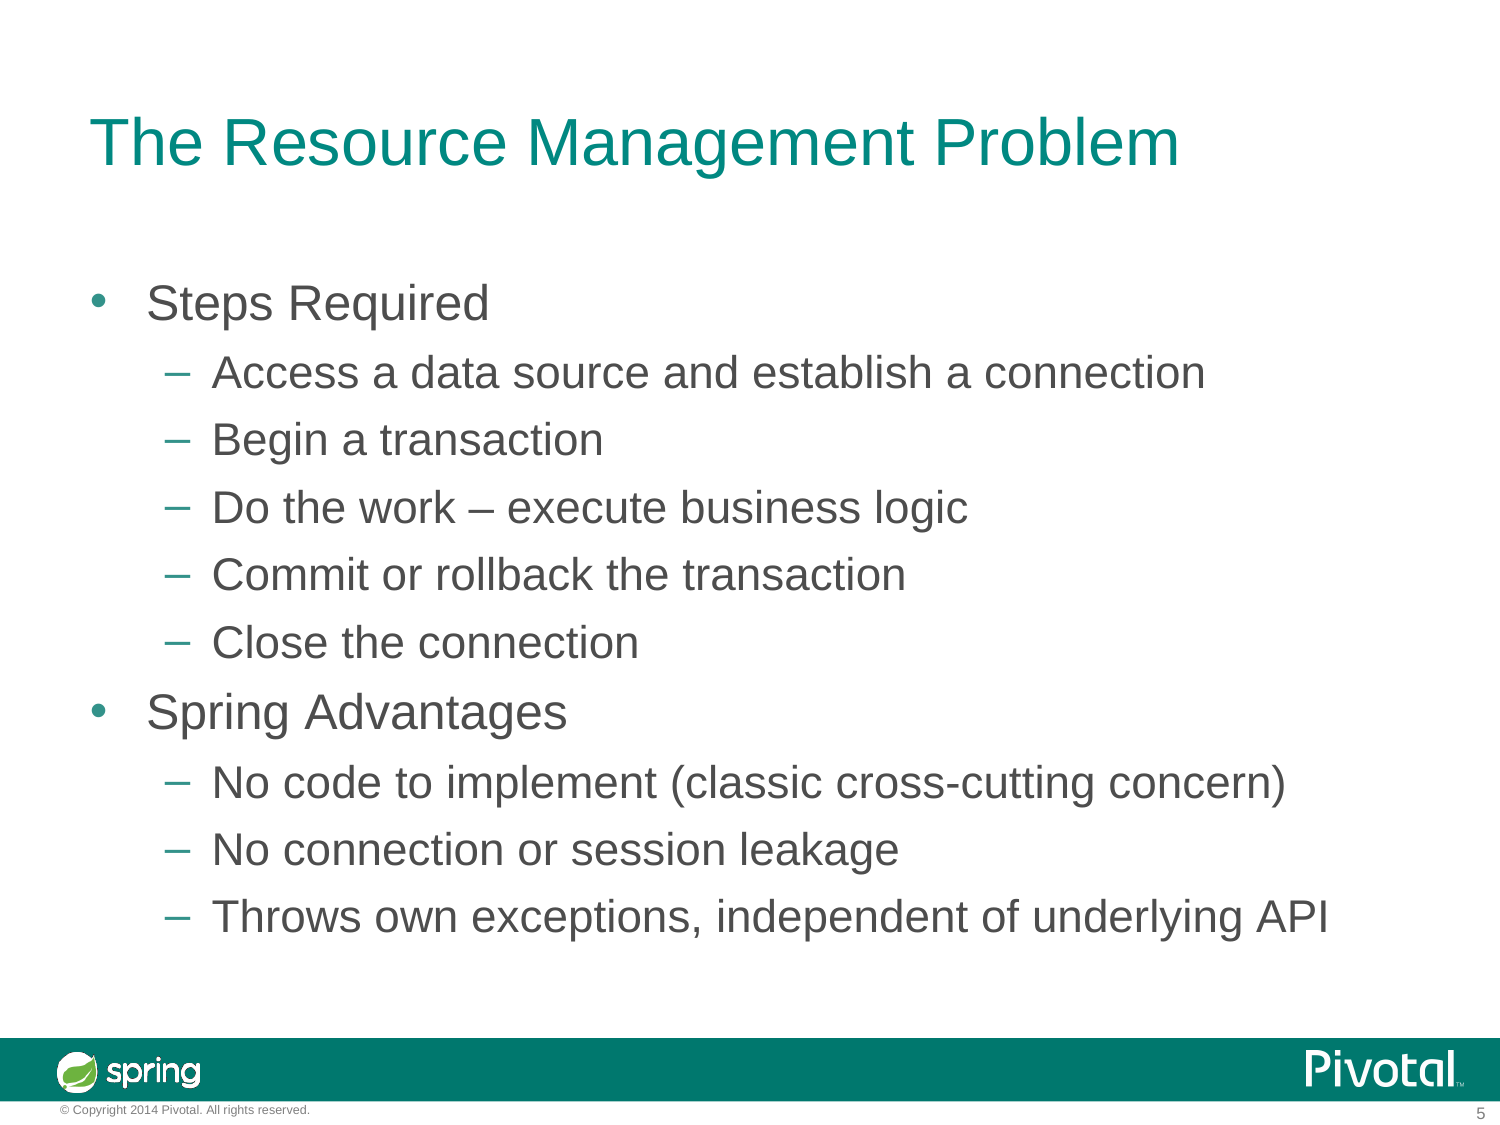

# The Resource Management Problem
Steps Required
Access a data source and establish a connection
Begin a transaction
Do the work – execute business logic
Commit or rollback the transaction
Close the connection
Spring Advantages
No code to implement (classic cross-cutting concern)
No connection or session leakage
Throws own exceptions, independent of underlying API